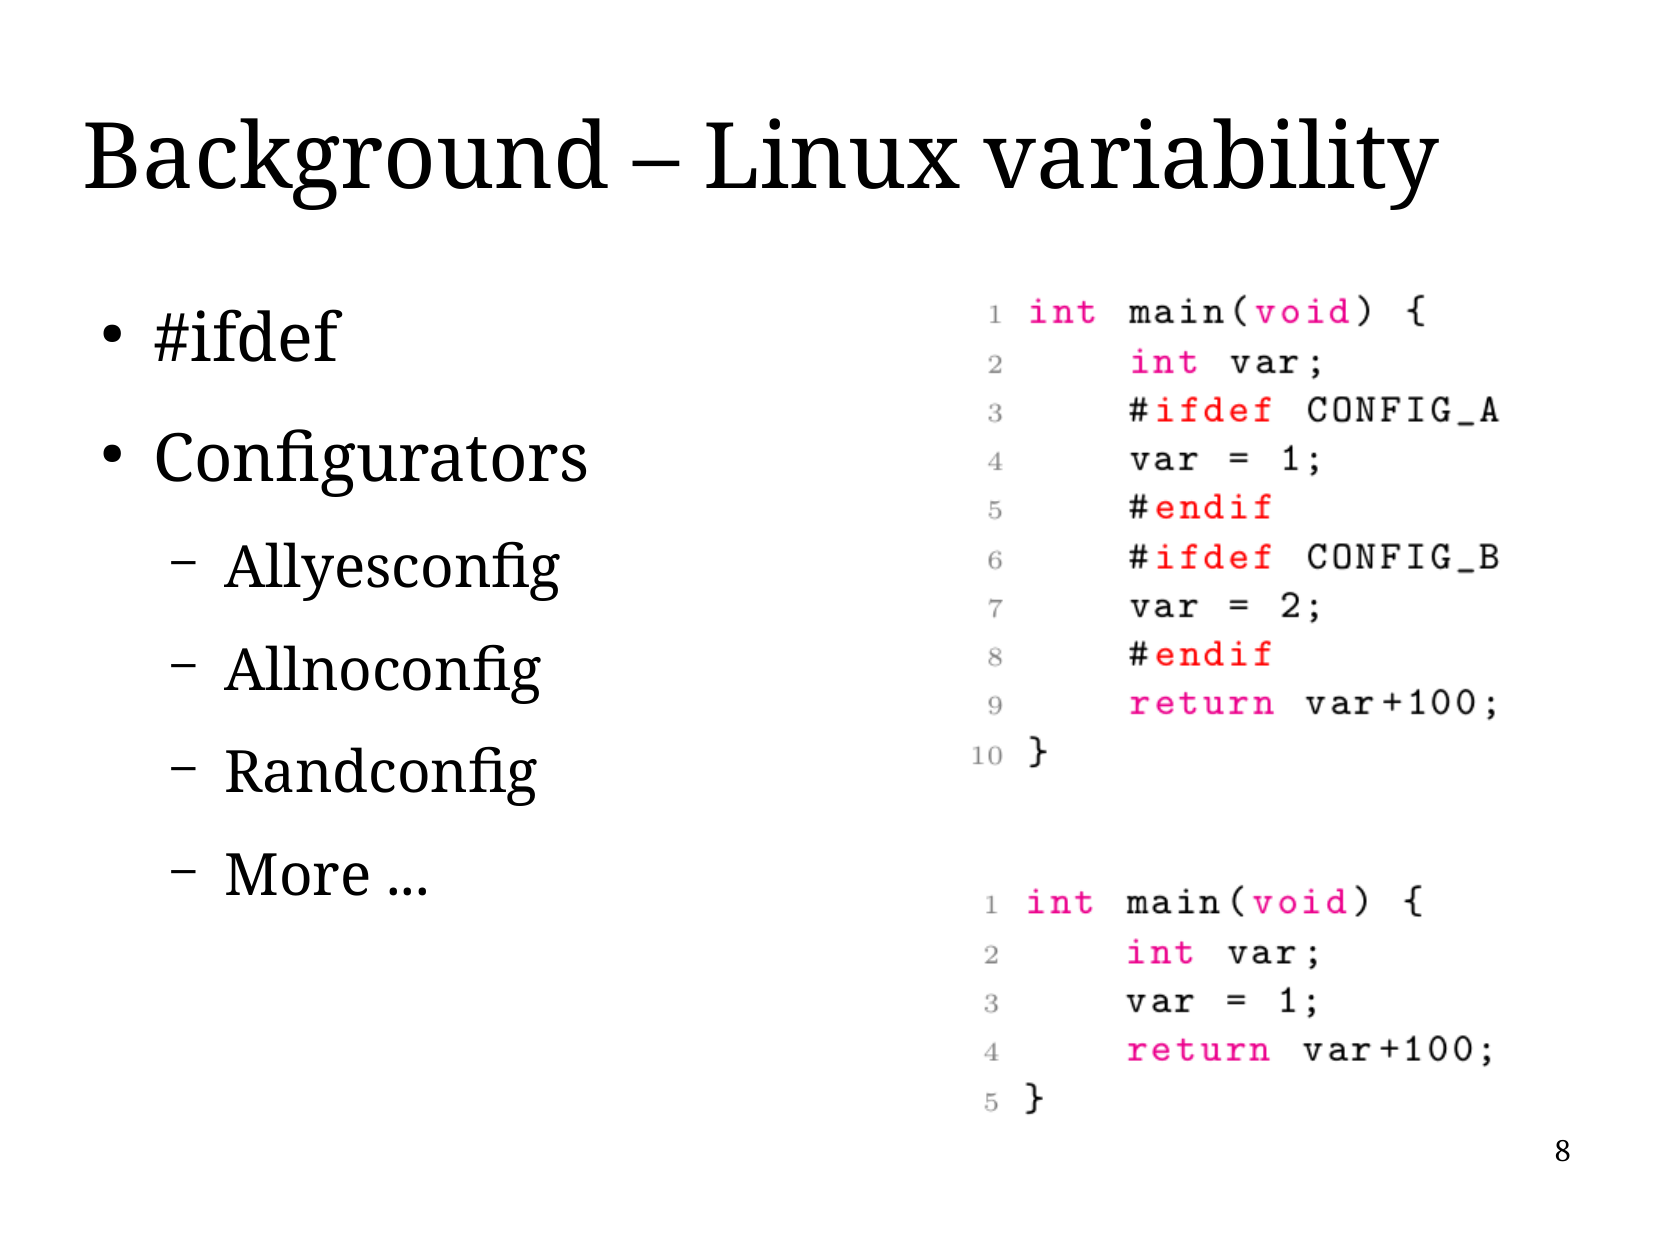

# Background – Linux variability
#ifdef
Configurators
Allyesconfig
Allnoconfig
Randconfig
More ...
8